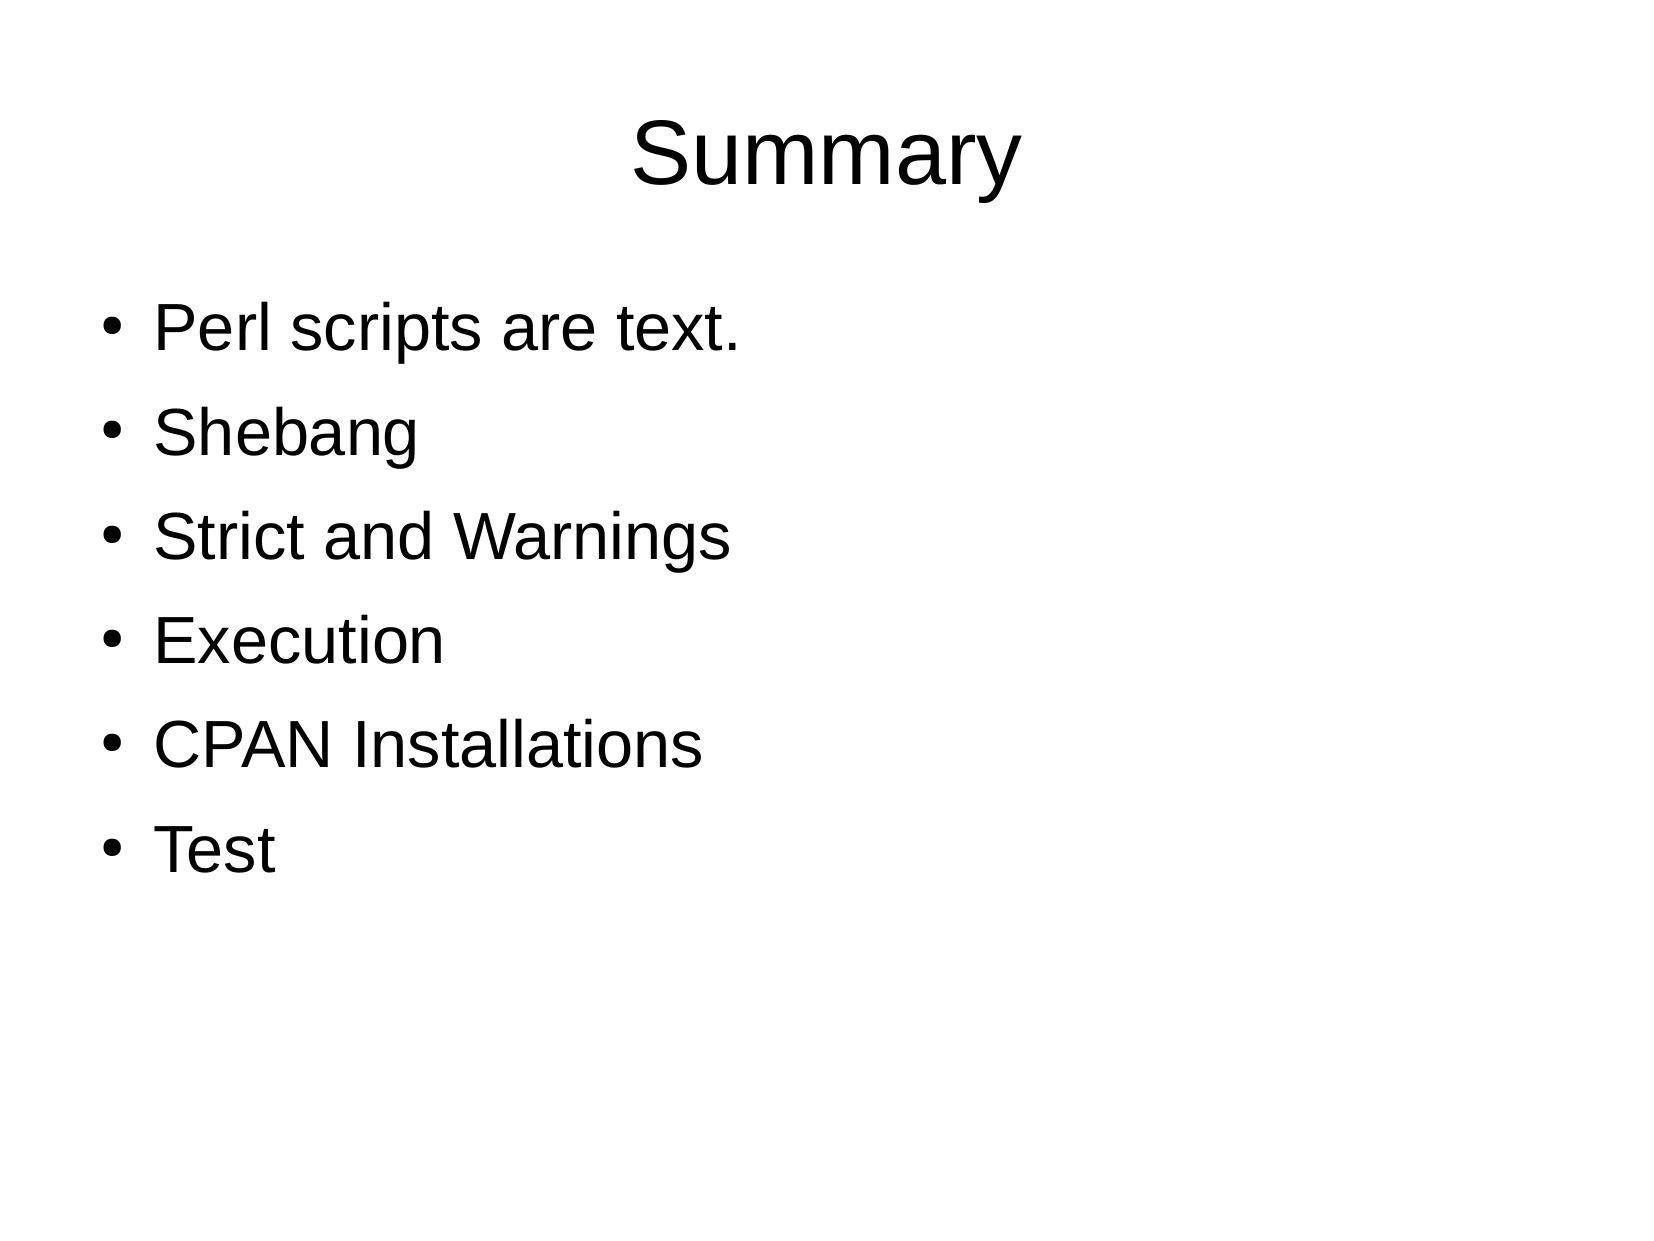

# Summary
Perl scripts are text.
Shebang
Strict and Warnings
Execution
CPAN Installations
Test